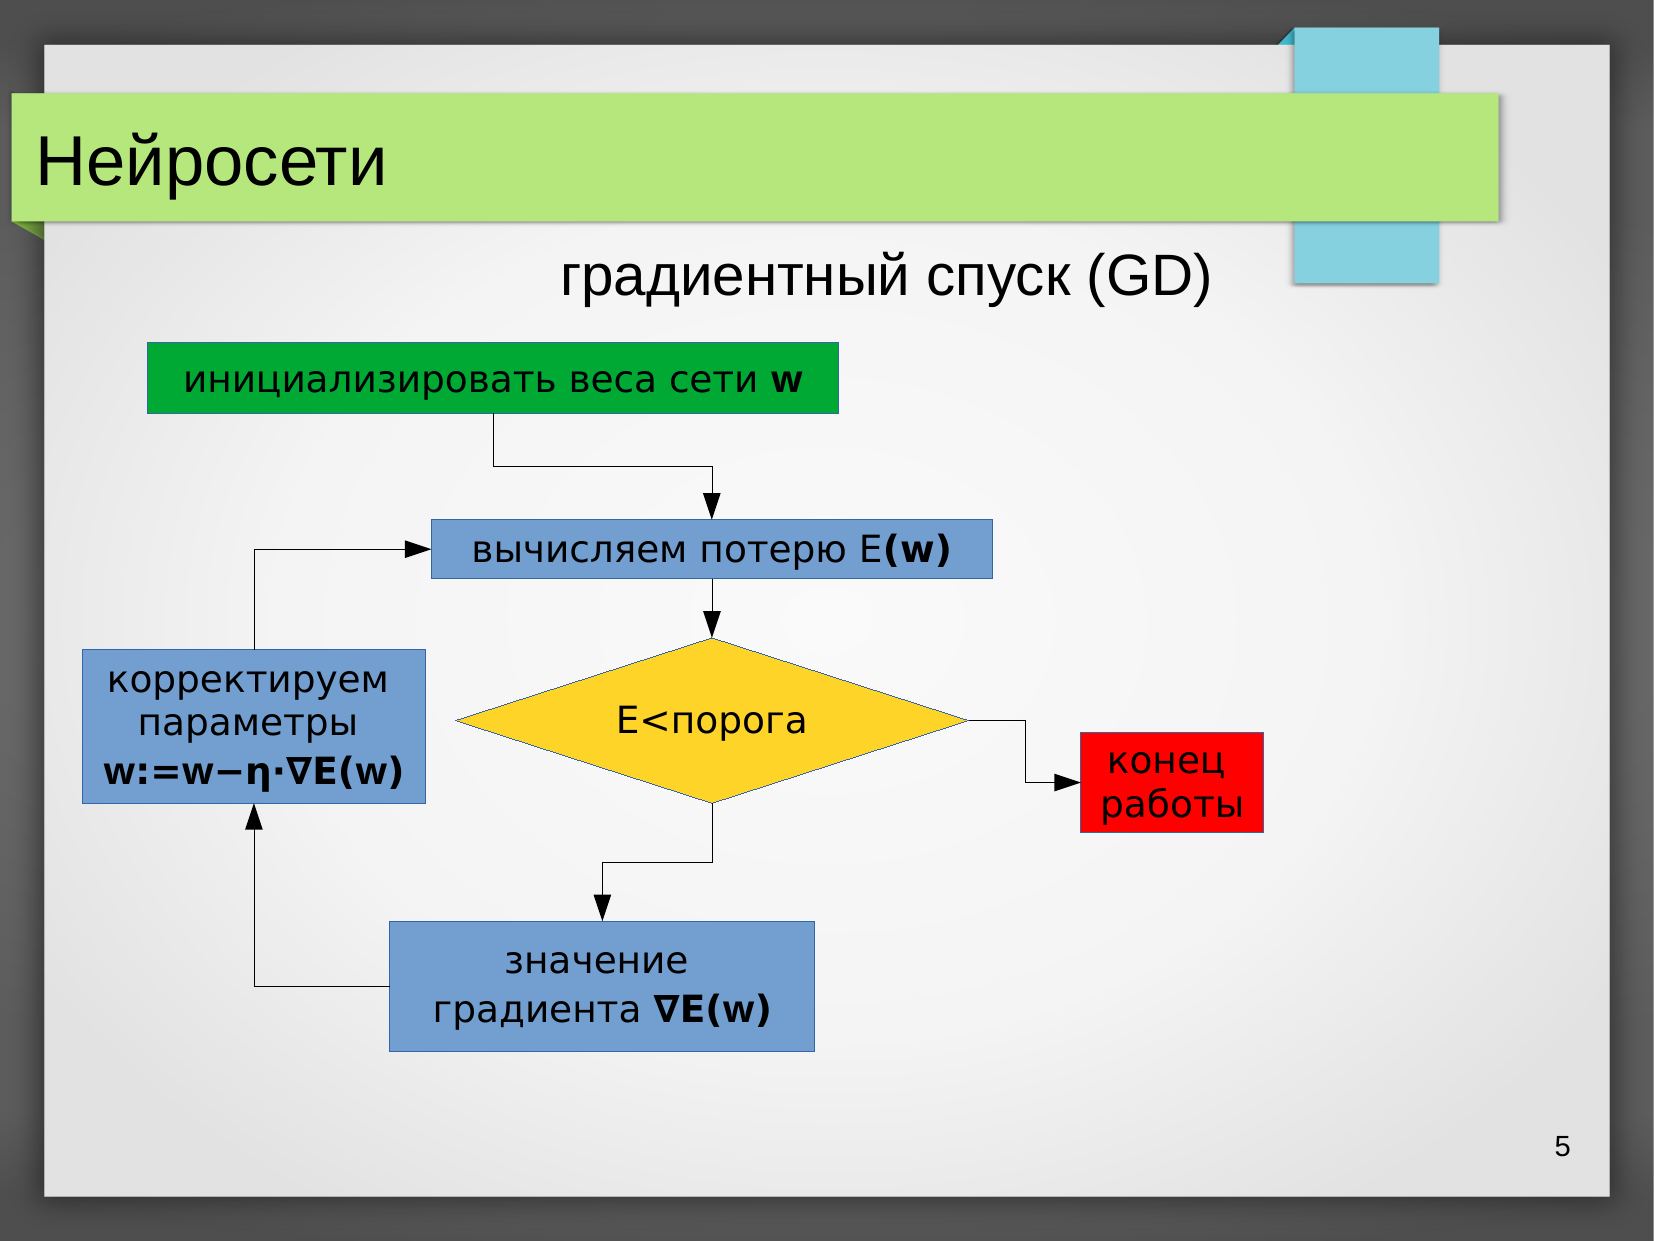

# Нейросети
градиентный спуск (GD)
инициализировать веса сети w
вычисляем потерю E(w)
E<порога
корректируем
параметры
w:=w−η⋅∇E(w)
конец
работы
значение
градиента ∇E(w)
5